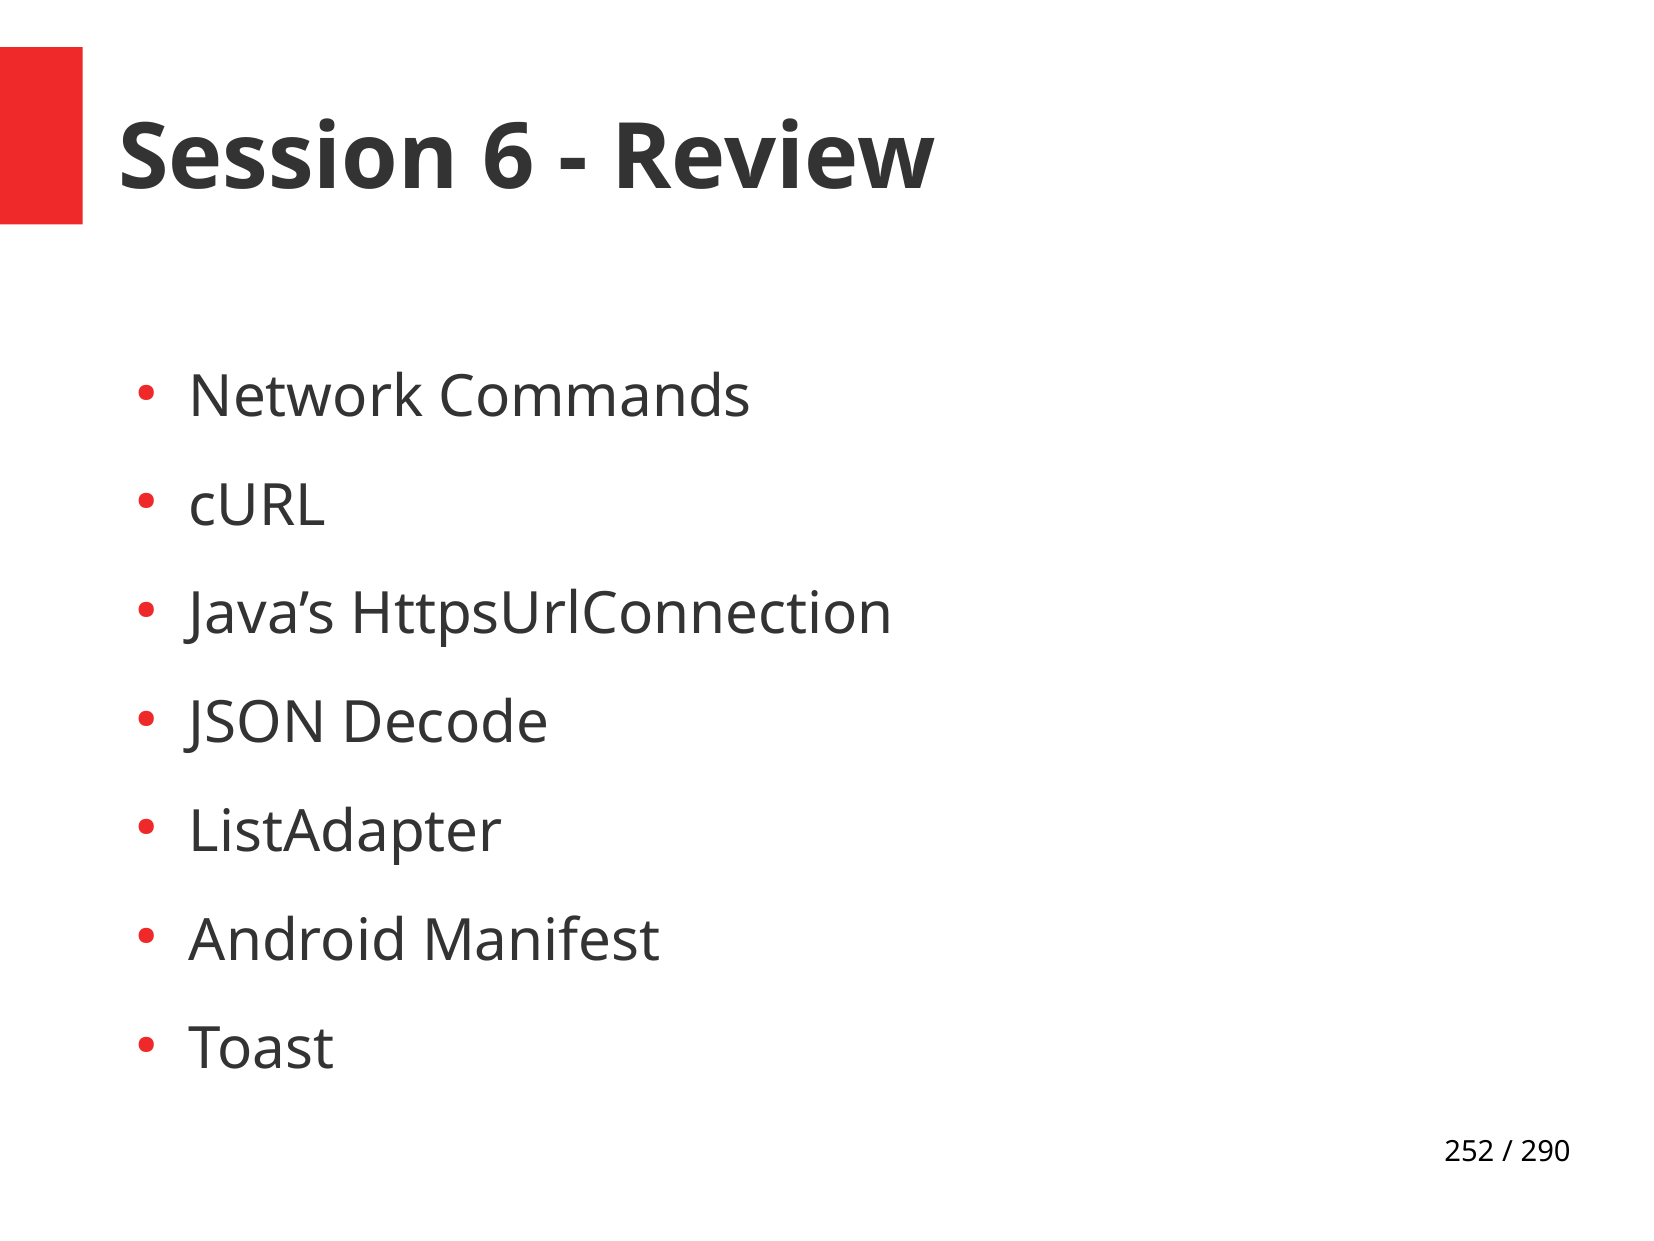

# Session 6 - Review
Network Commands
cURL
Java’s HttpsUrlConnection
JSON Decode
ListAdapter
Android Manifest
Toast
252